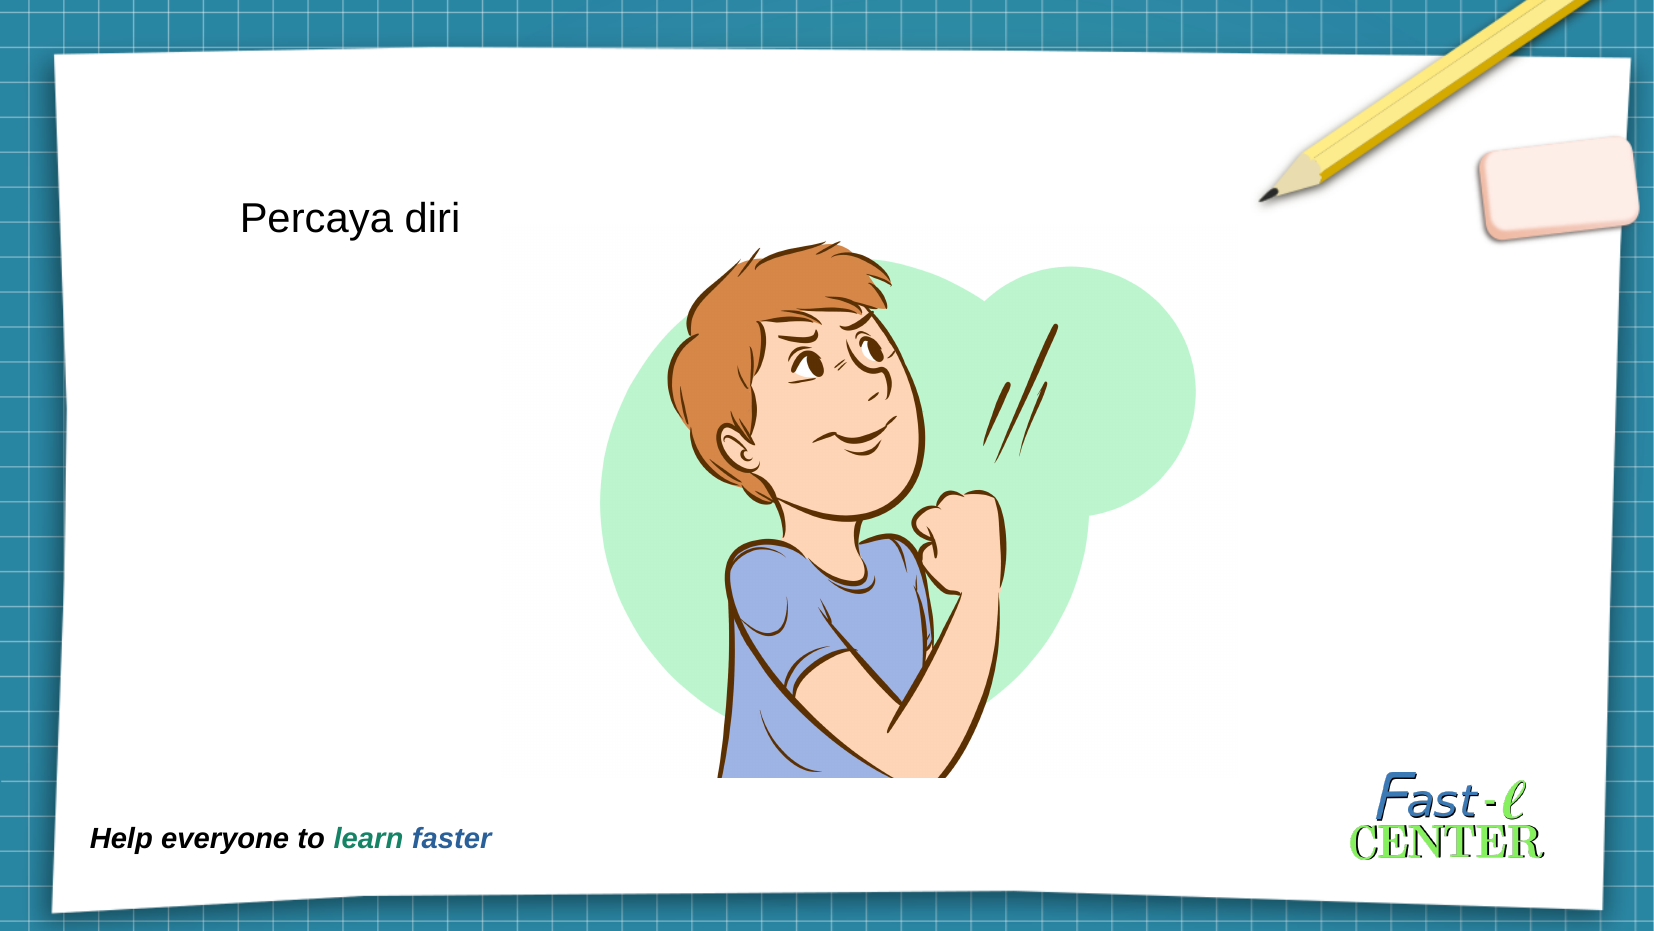

Percaya diri
Help everyone to learn faster